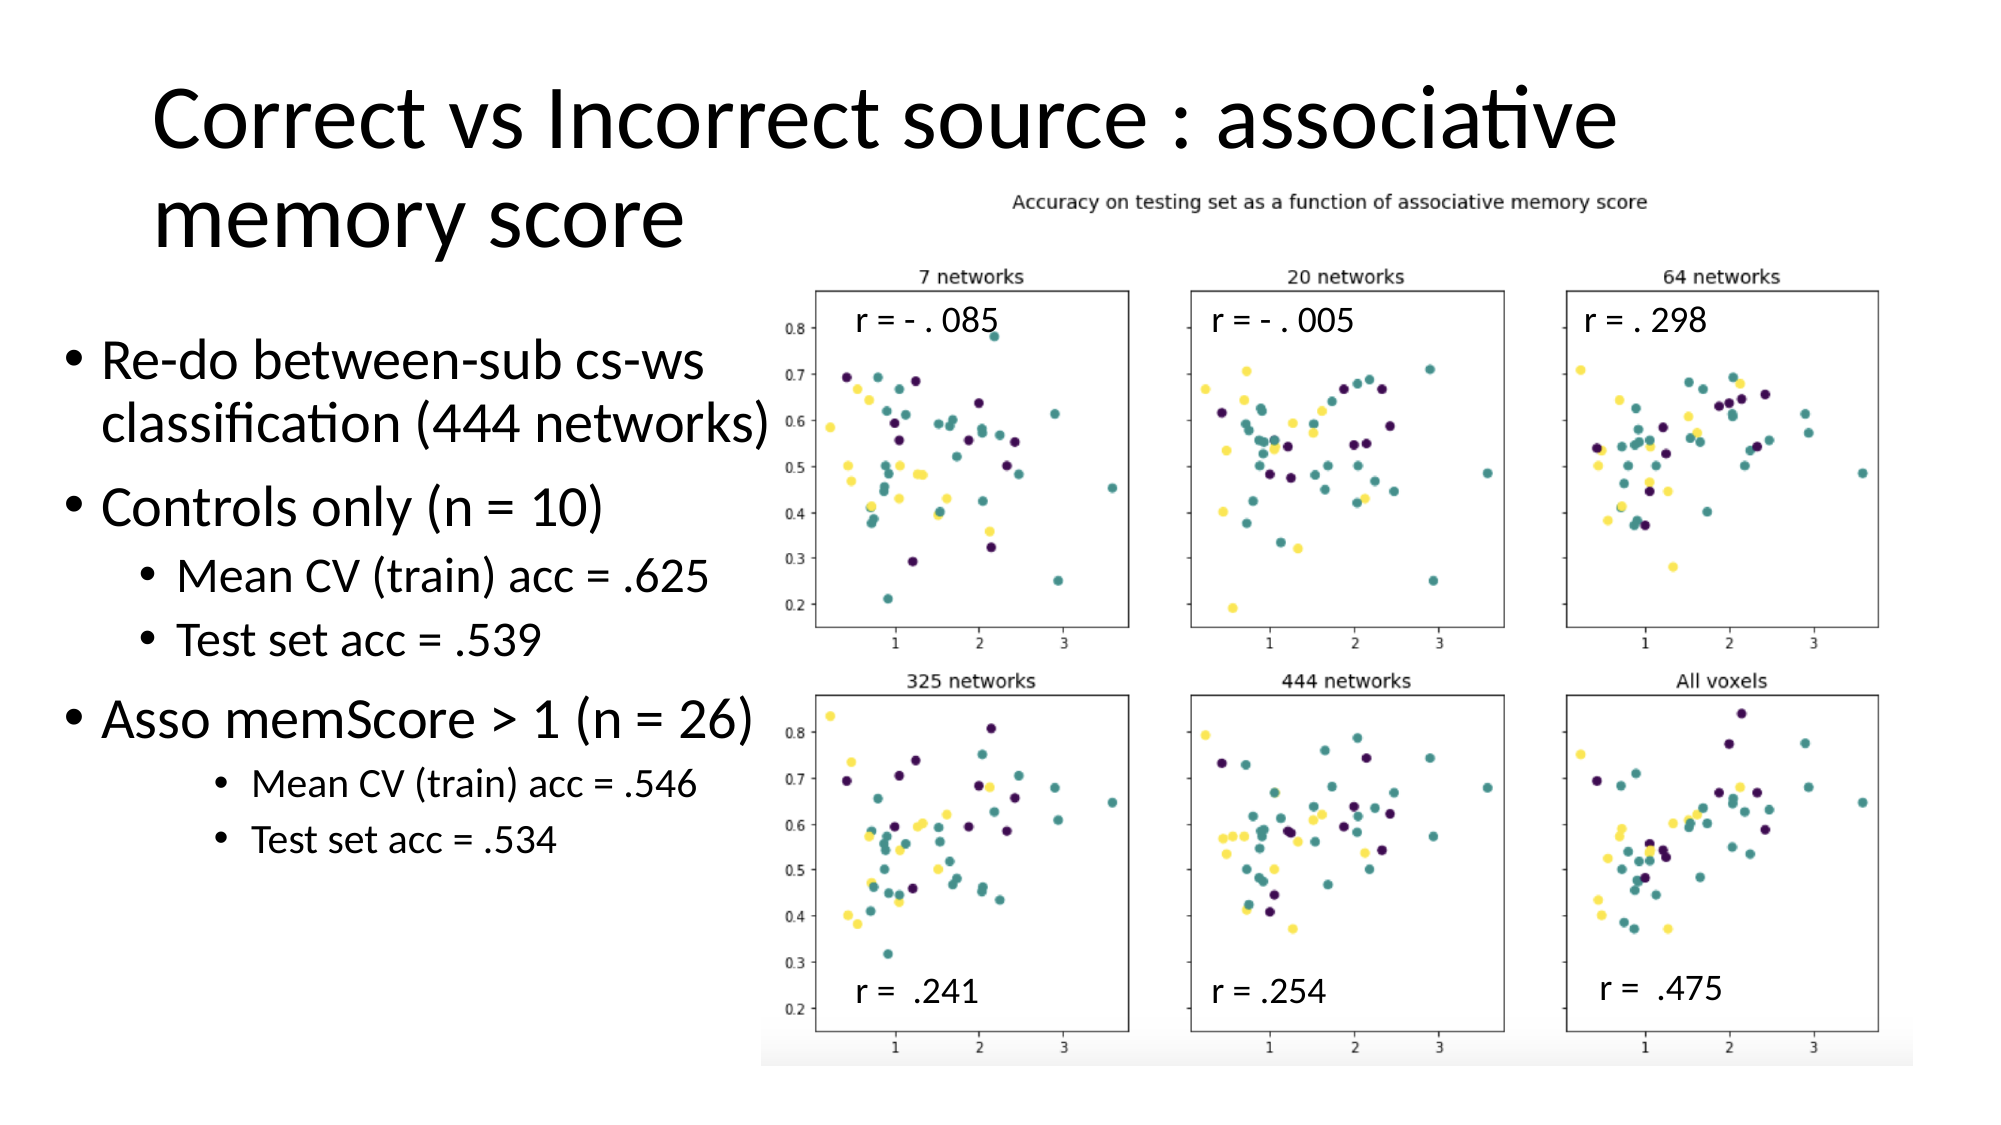

# Correct vs Incorrect source : associative memory score
r = - . 085
r = - . 005
r = . 298
Re-do between-sub cs-ws classification (444 networks)
Controls only (n = 10)
Mean CV (train) acc = .625
Test set acc = .539
Asso memScore > 1 (n = 26)
Mean CV (train) acc = .546
Test set acc = .534
r = .475
r = .241
r = .254